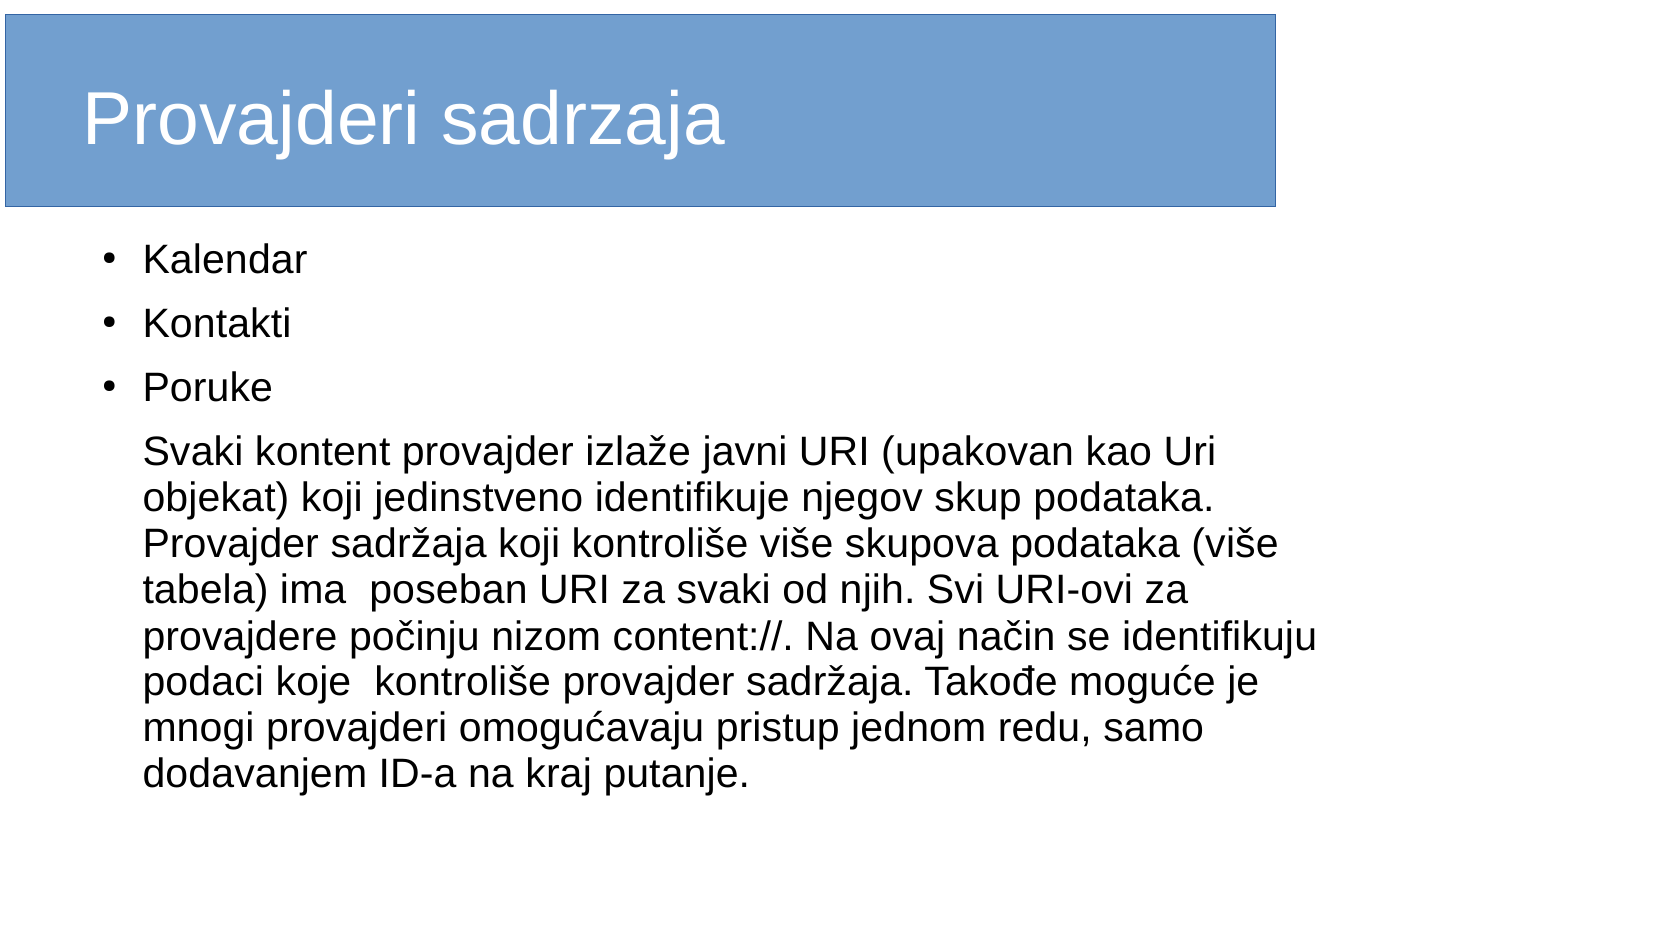

# Provajderi sadrzaja
Kalendar
Kontakti
Poruke
Svaki kontent provajder izlaže javni URI (upakovan kao Uri objekat) koji jedinstveno identifikuje njegov skup podataka. Provajder sadržaja koji kontroliše više skupova podataka (više tabela) ima poseban URI za svaki od njih. Svi URI-ovi za provajdere počinju nizom content://. Na ovaj način se identifikuju podaci koje kontroliše provajder sadržaja. Takođe moguće je mnogi provajderi omogućavaju pristup jednom redu, samo dodavanjem ID-a na kraj putanje.